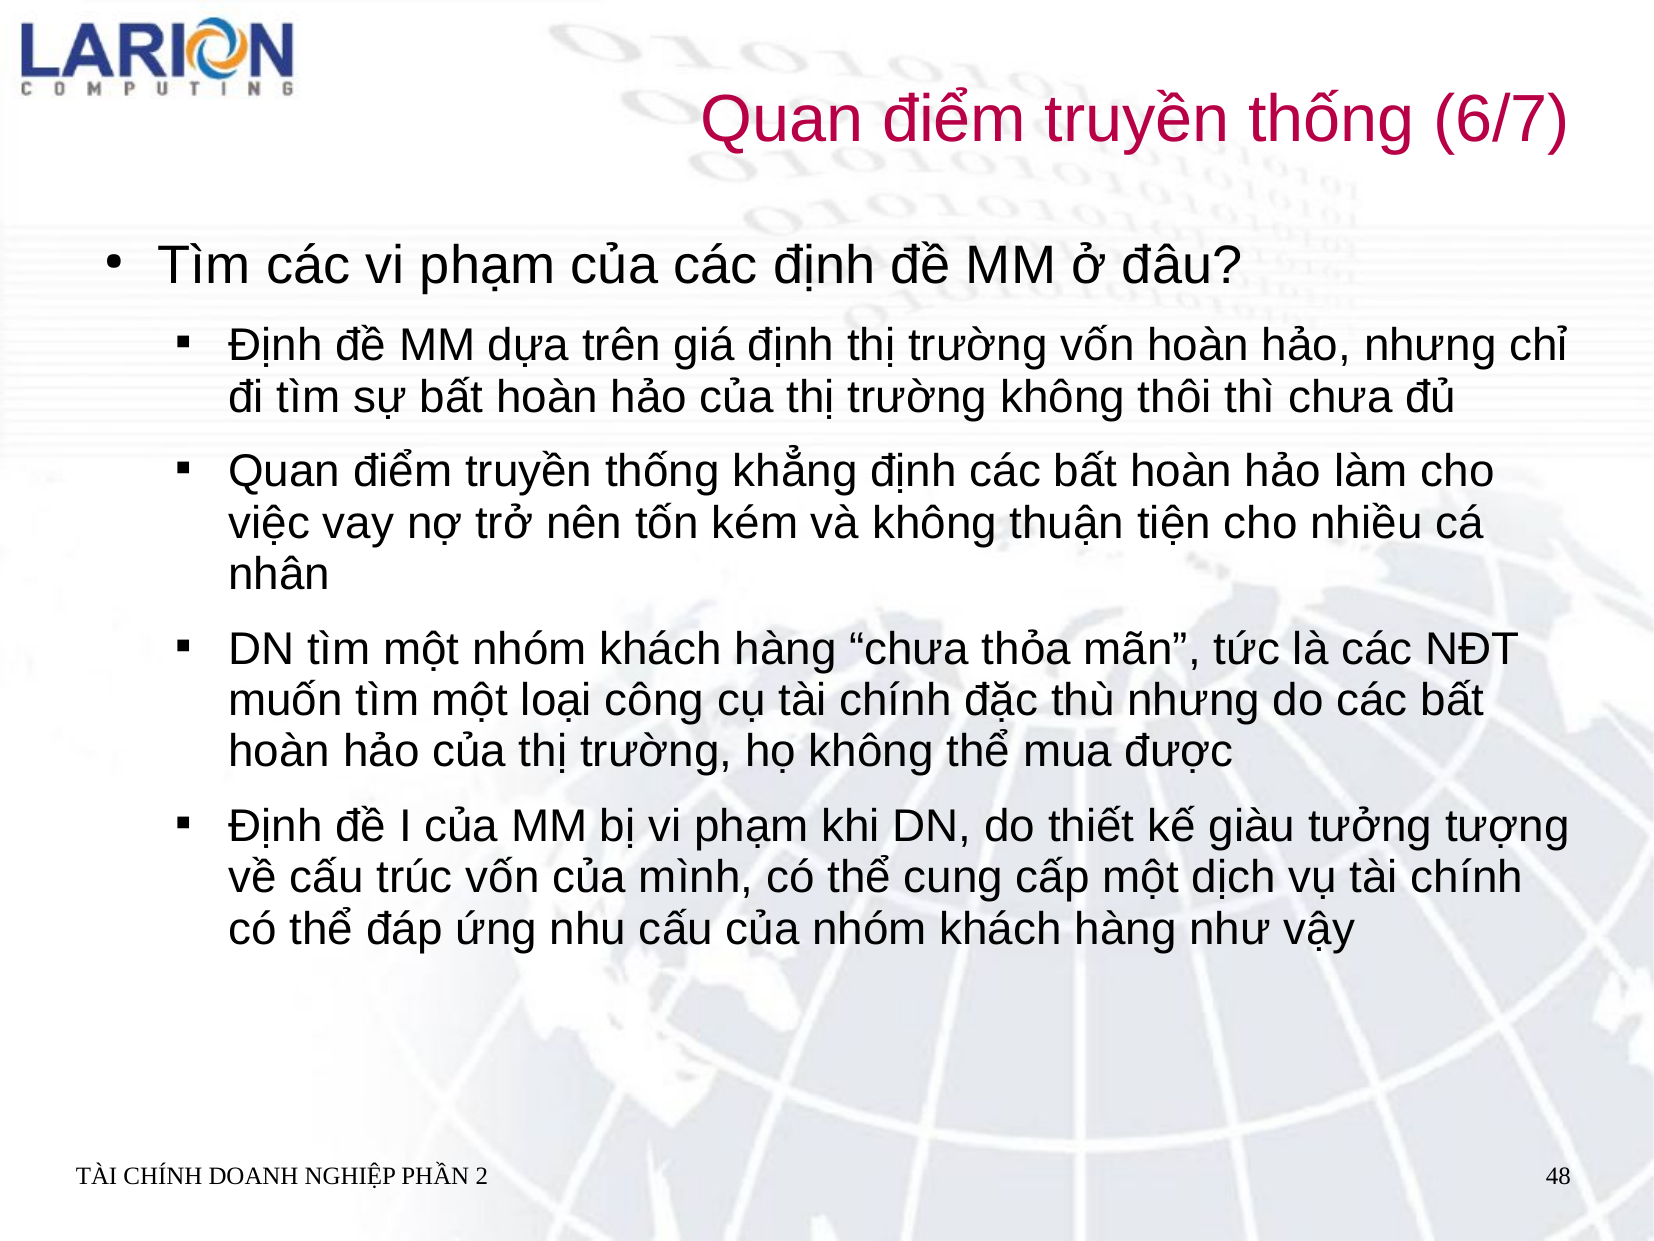

# Quan điểm truyền thống (6/7)
Tìm các vi phạm của các định đề MM ở đâu?
Định đề MM dựa trên giá định thị trường vốn hoàn hảo, nhưng chỉ đi tìm sự bất hoàn hảo của thị trường không thôi thì chưa đủ
Quan điểm truyền thống khẳng định các bất hoàn hảo làm cho việc vay nợ trở nên tốn kém và không thuận tiện cho nhiều cá nhân
DN tìm một nhóm khách hàng “chưa thỏa mãn”, tức là các NĐT muốn tìm một loại công cụ tài chính đặc thù nhưng do các bất hoàn hảo của thị trường, họ không thể mua được
Định đề I của MM bị vi phạm khi DN, do thiết kế giàu tưởng tượng về cấu trúc vốn của mình, có thể cung cấp một dịch vụ tài chính có thể đáp ứng nhu cấu của nhóm khách hàng như vậy
TÀI CHÍNH DOANH NGHIỆP PHẦN 2
48